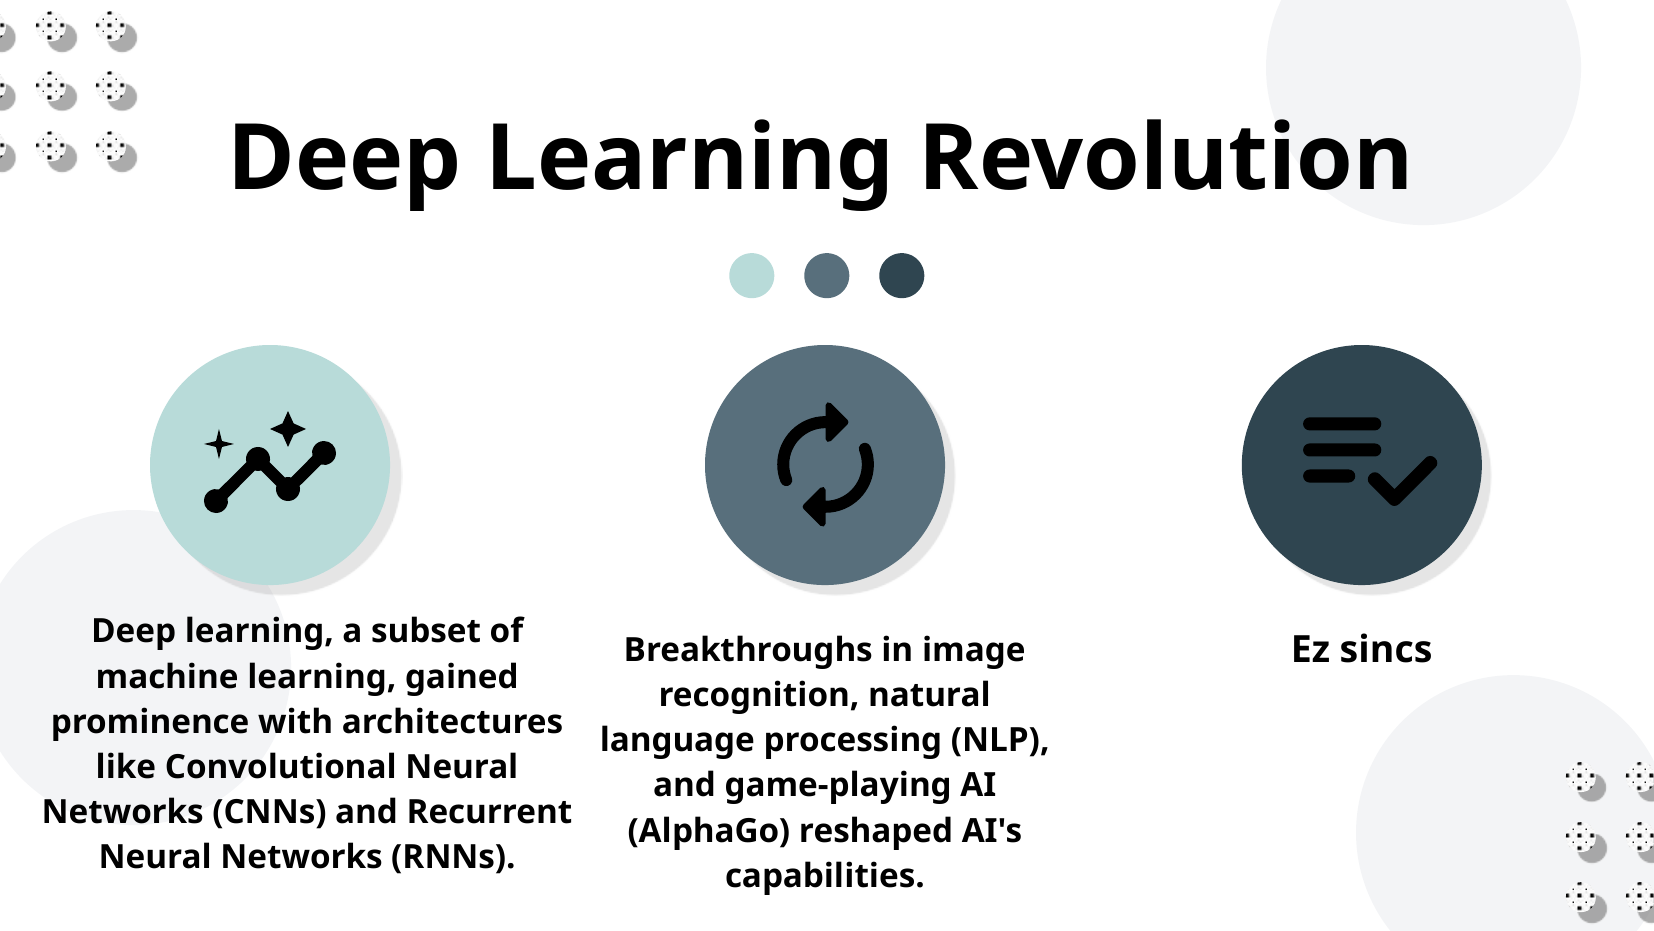

# Deep Learning Revolution
Deep learning, a subset of machine learning, gained prominence with architectures like Convolutional Neural Networks (CNNs) and Recurrent Neural Networks (RNNs).
Ez sincs
Breakthroughs in image recognition, natural language processing (NLP), and game-playing AI (AlphaGo) reshaped AI's capabilities.